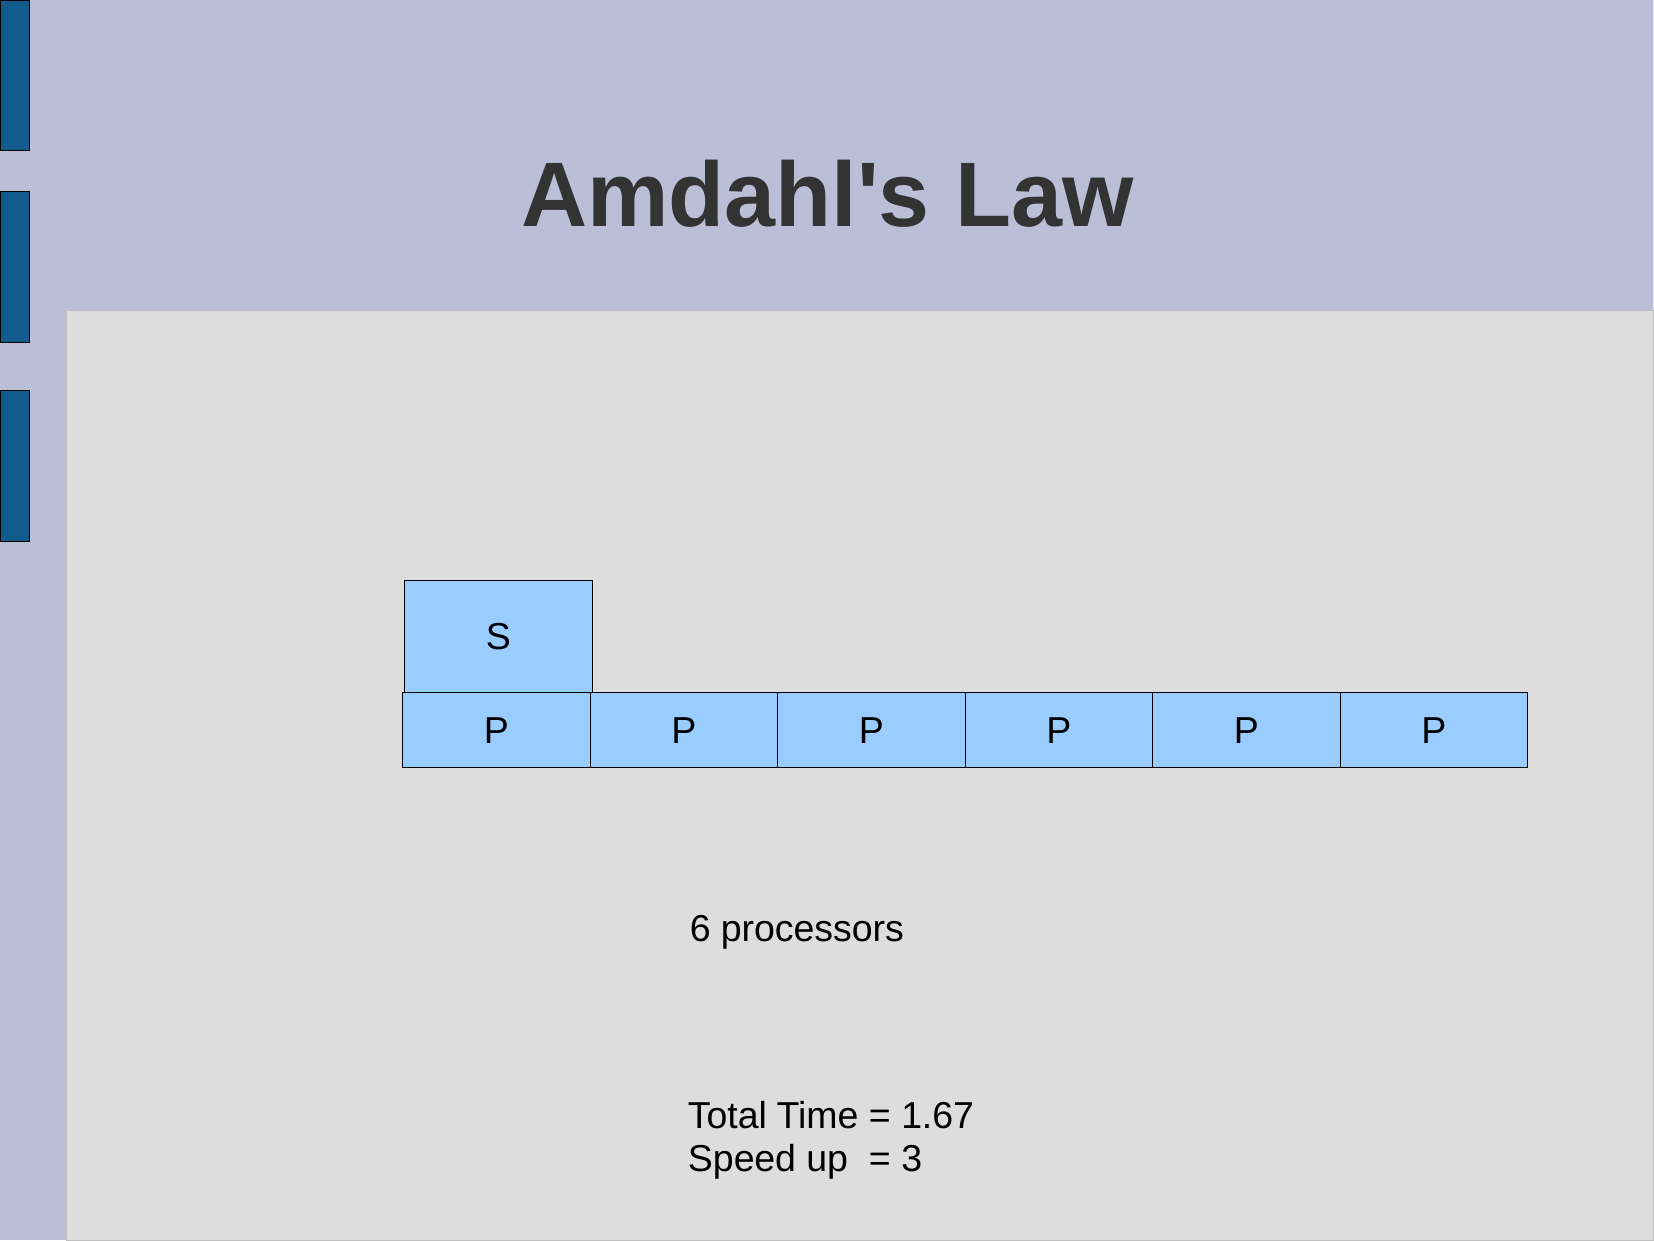

# Amdahl's Law
S
P
P
P
P
P
P
P
6 processors
Total Time = 1.67
Speed up = 3